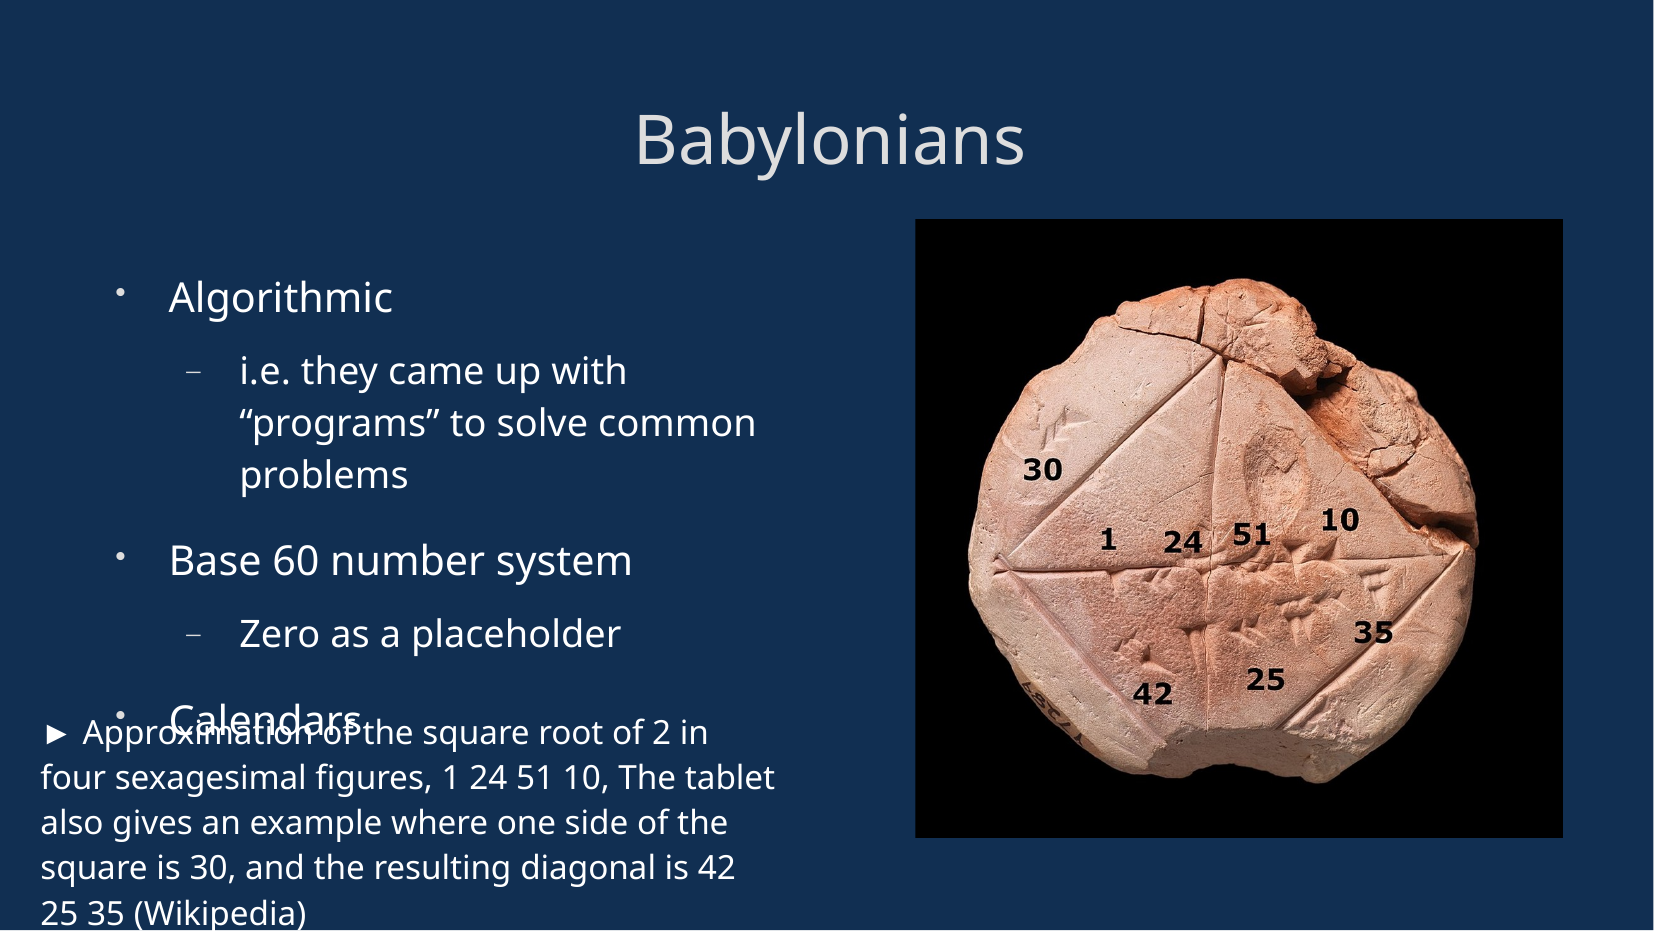

# Babylonians
Algorithmic
i.e. they came up with “programs” to solve common problems
Base 60 number system
Zero as a placeholder
Calendars
► Approximation of the square root of 2 in four sexagesimal figures, 1 24 51 10, The tablet also gives an example where one side of the square is 30, and the resulting diagonal is 42 25 35 (Wikipedia)